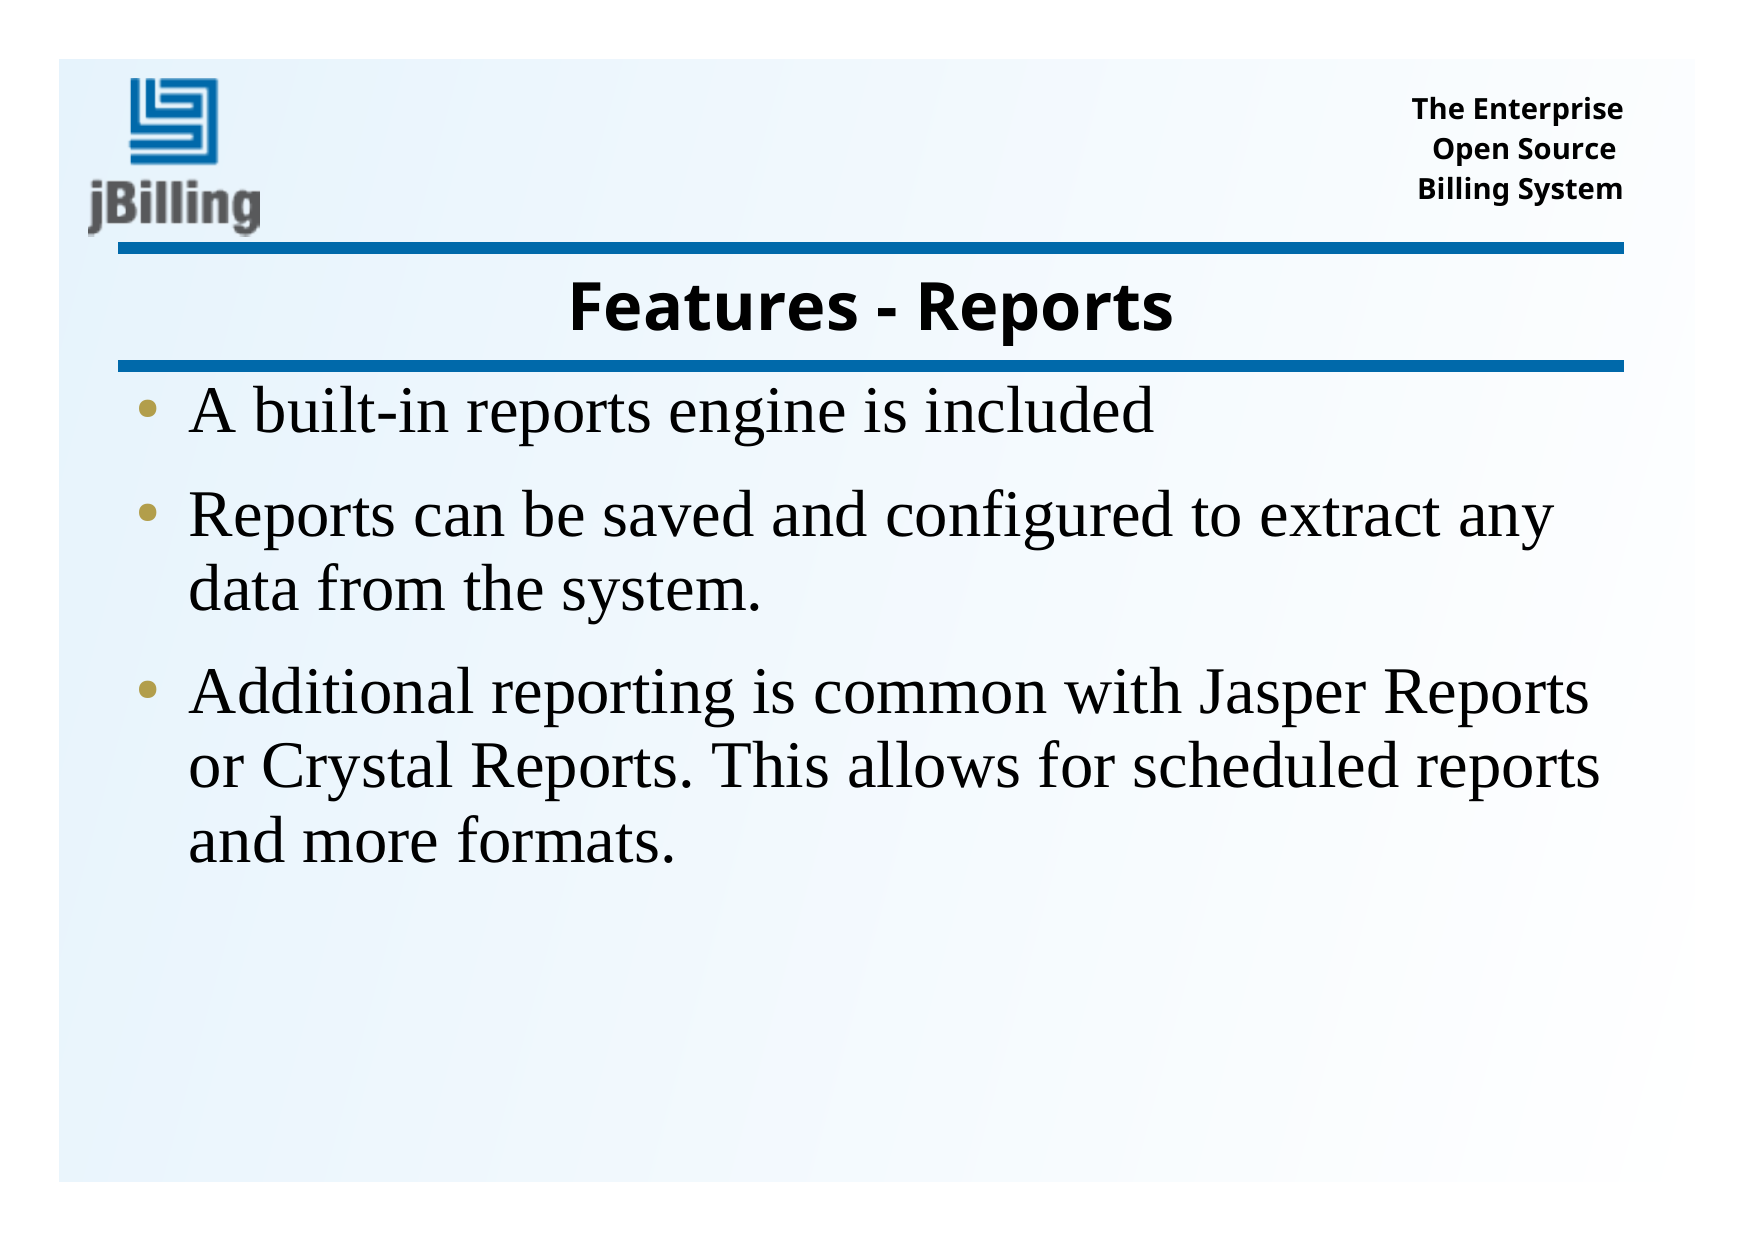

# Features - Reports
A built-in reports engine is included
Reports can be saved and configured to extract any data from the system.
Additional reporting is common with Jasper Reports or Crystal Reports. This allows for scheduled reports and more formats.